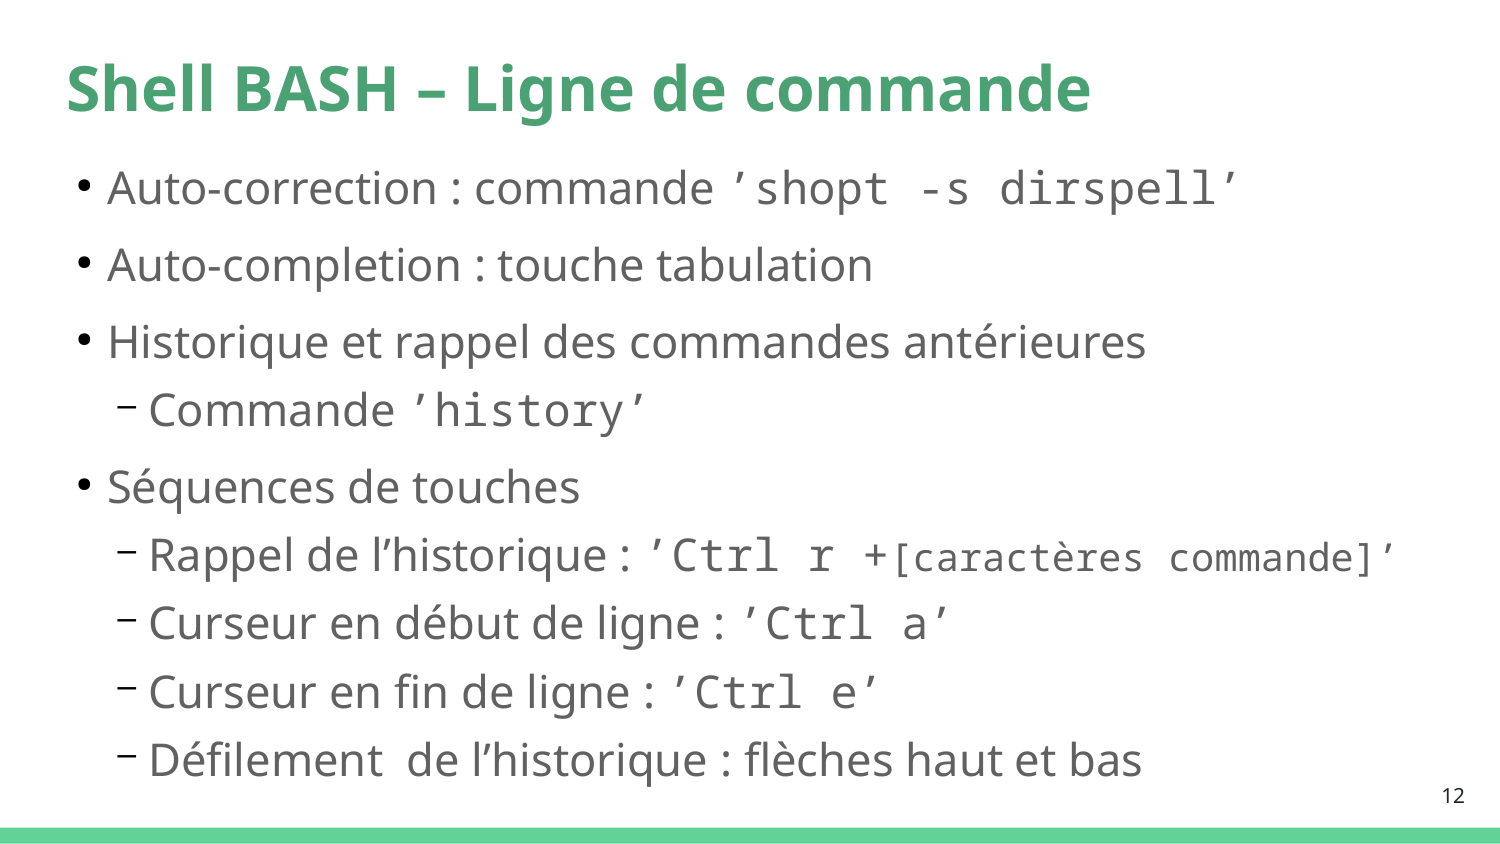

# Shell BASH – Ligne de commande
Auto-correction : commande ’shopt -s dirspell’
Auto-completion : touche tabulation
Historique et rappel des commandes antérieures
Commande ’history’
Séquences de touches
Rappel de l’historique : ’Ctrl r +[caractères commande]’
Curseur en début de ligne : ’Ctrl a’
Curseur en fin de ligne : ’Ctrl e’
Défilement de l’historique : flèches haut et bas